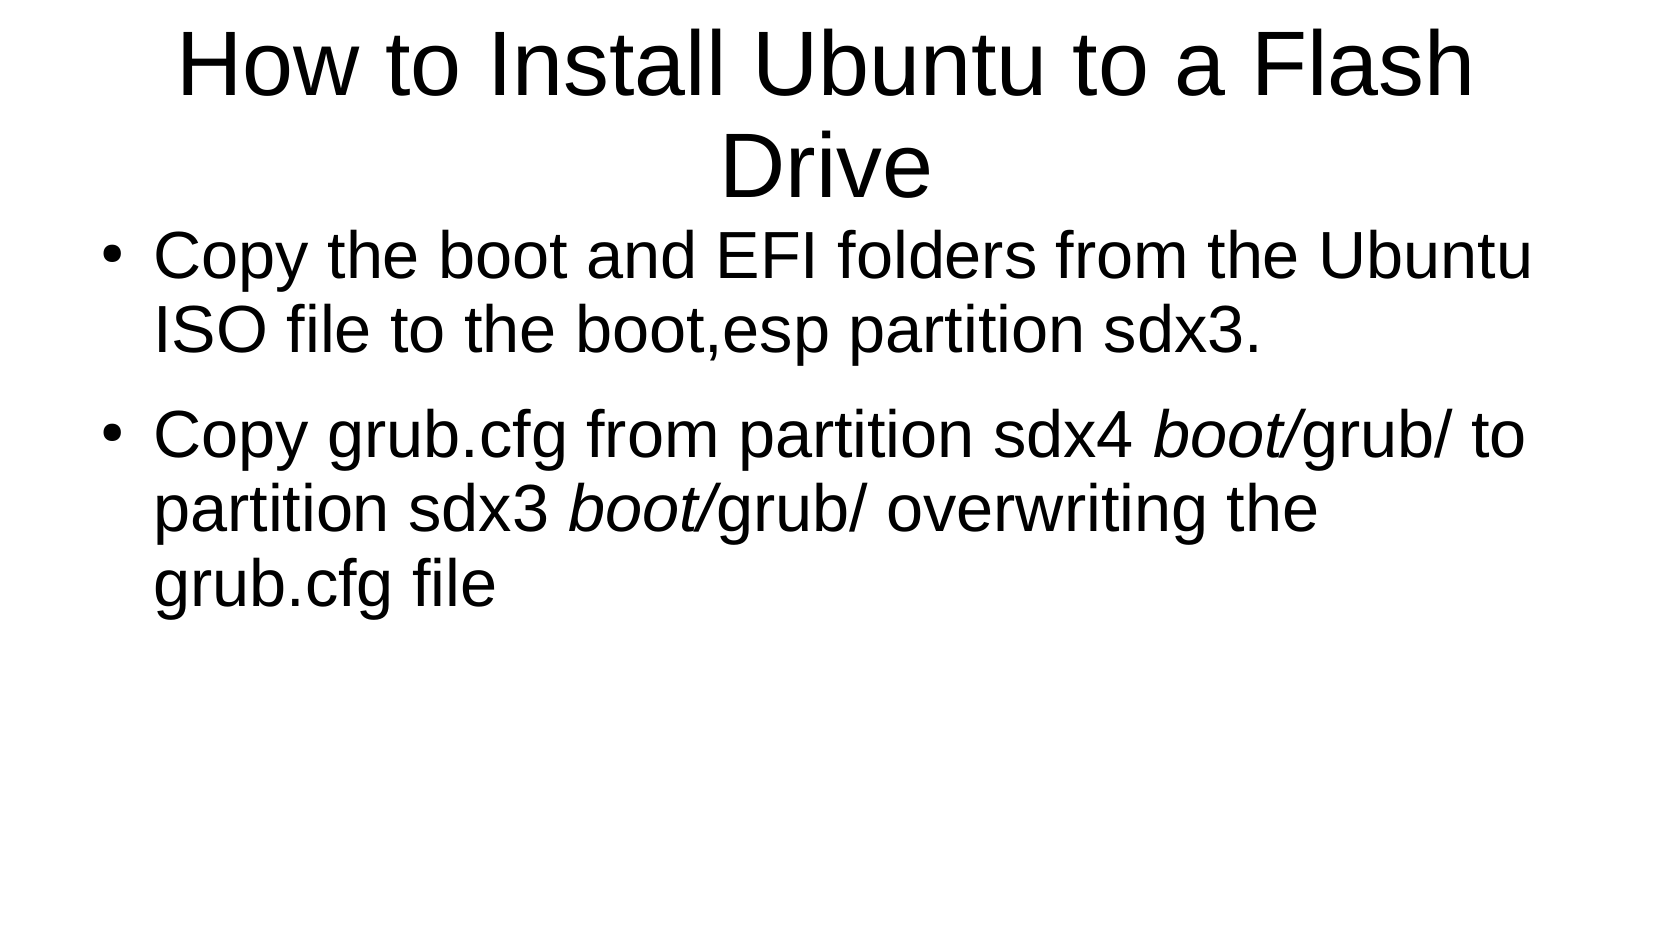

# How to Install Ubuntu to a Flash Drive
Copy the boot and EFI folders from the Ubuntu ISO file to the boot,esp partition sdx3.
Copy grub.cfg from partition sdx4 boot/grub/ to partition sdx3 boot/grub/ overwriting the grub.cfg file